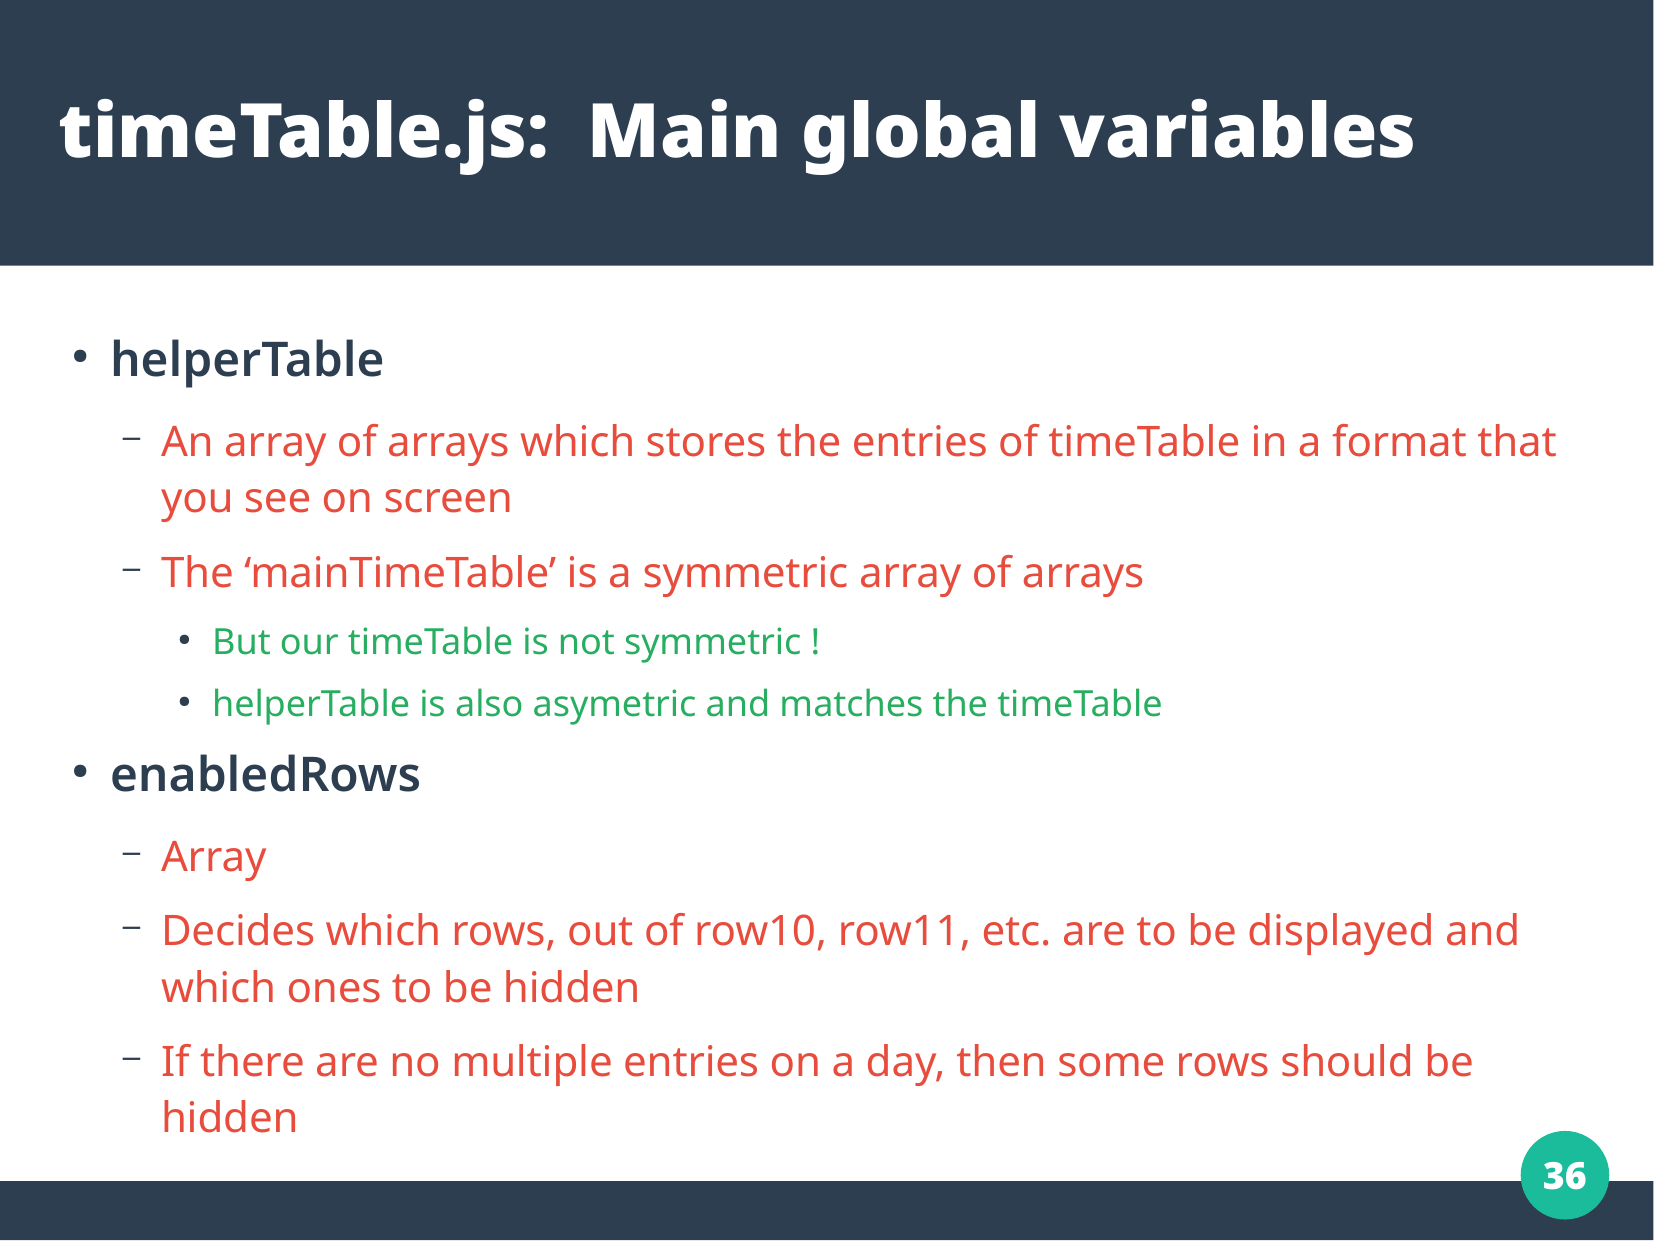

# timeTable.js: Main global variables
helperTable
An array of arrays which stores the entries of timeTable in a format that you see on screen
The ‘mainTimeTable’ is a symmetric array of arrays
But our timeTable is not symmetric !
helperTable is also asymetric and matches the timeTable
enabledRows
Array
Decides which rows, out of row10, row11, etc. are to be displayed and which ones to be hidden
If there are no multiple entries on a day, then some rows should be hidden
36